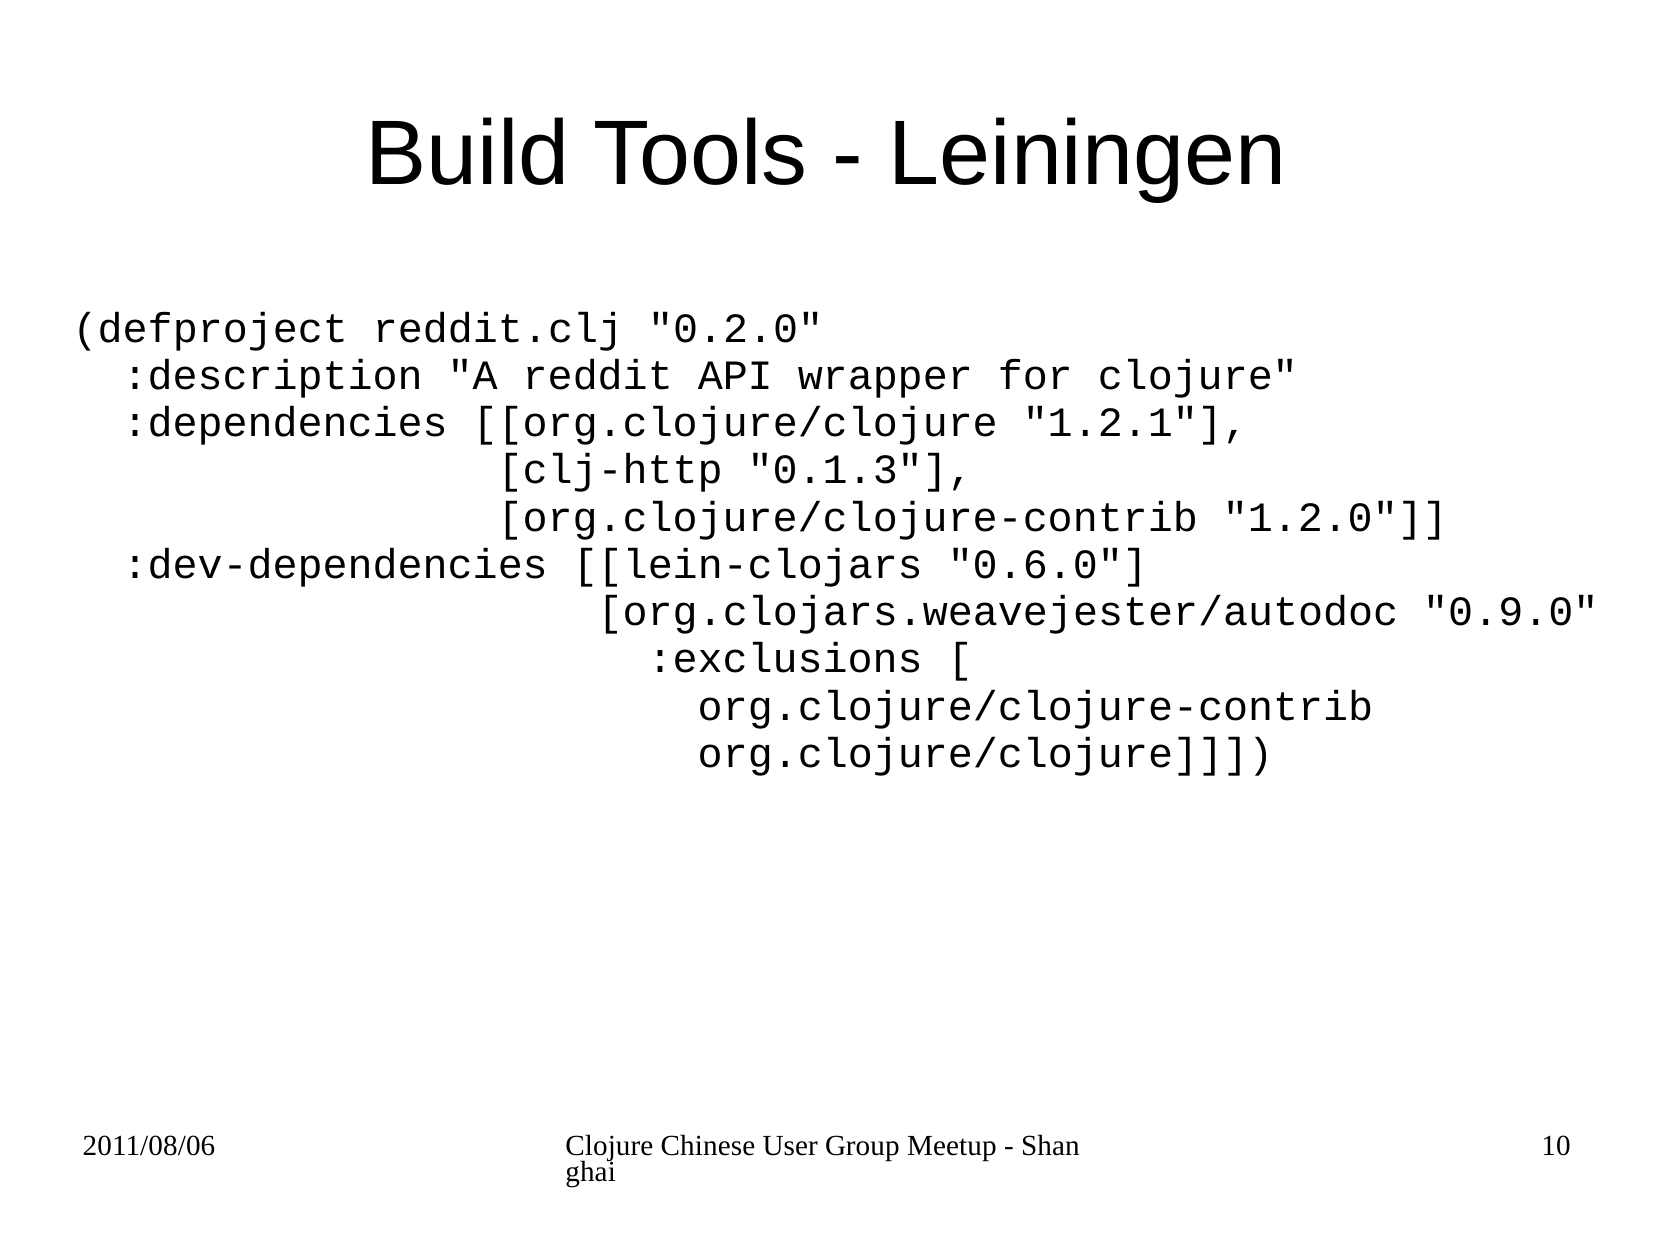

# Build Tools - Leiningen
(defproject reddit.clj "0.2.0"
 :description "A reddit API wrapper for clojure"
 :dependencies [[org.clojure/clojure "1.2.1"],
 [clj-http "0.1.3"],
 [org.clojure/clojure-contrib "1.2.0"]]
 :dev-dependencies [[lein-clojars "0.6.0"]
 [org.clojars.weavejester/autodoc "0.9.0"
 :exclusions [
 org.clojure/clojure-contrib
 org.clojure/clojure]]])
2011/08/06
Clojure Chinese User Group Meetup - Shanghai
10